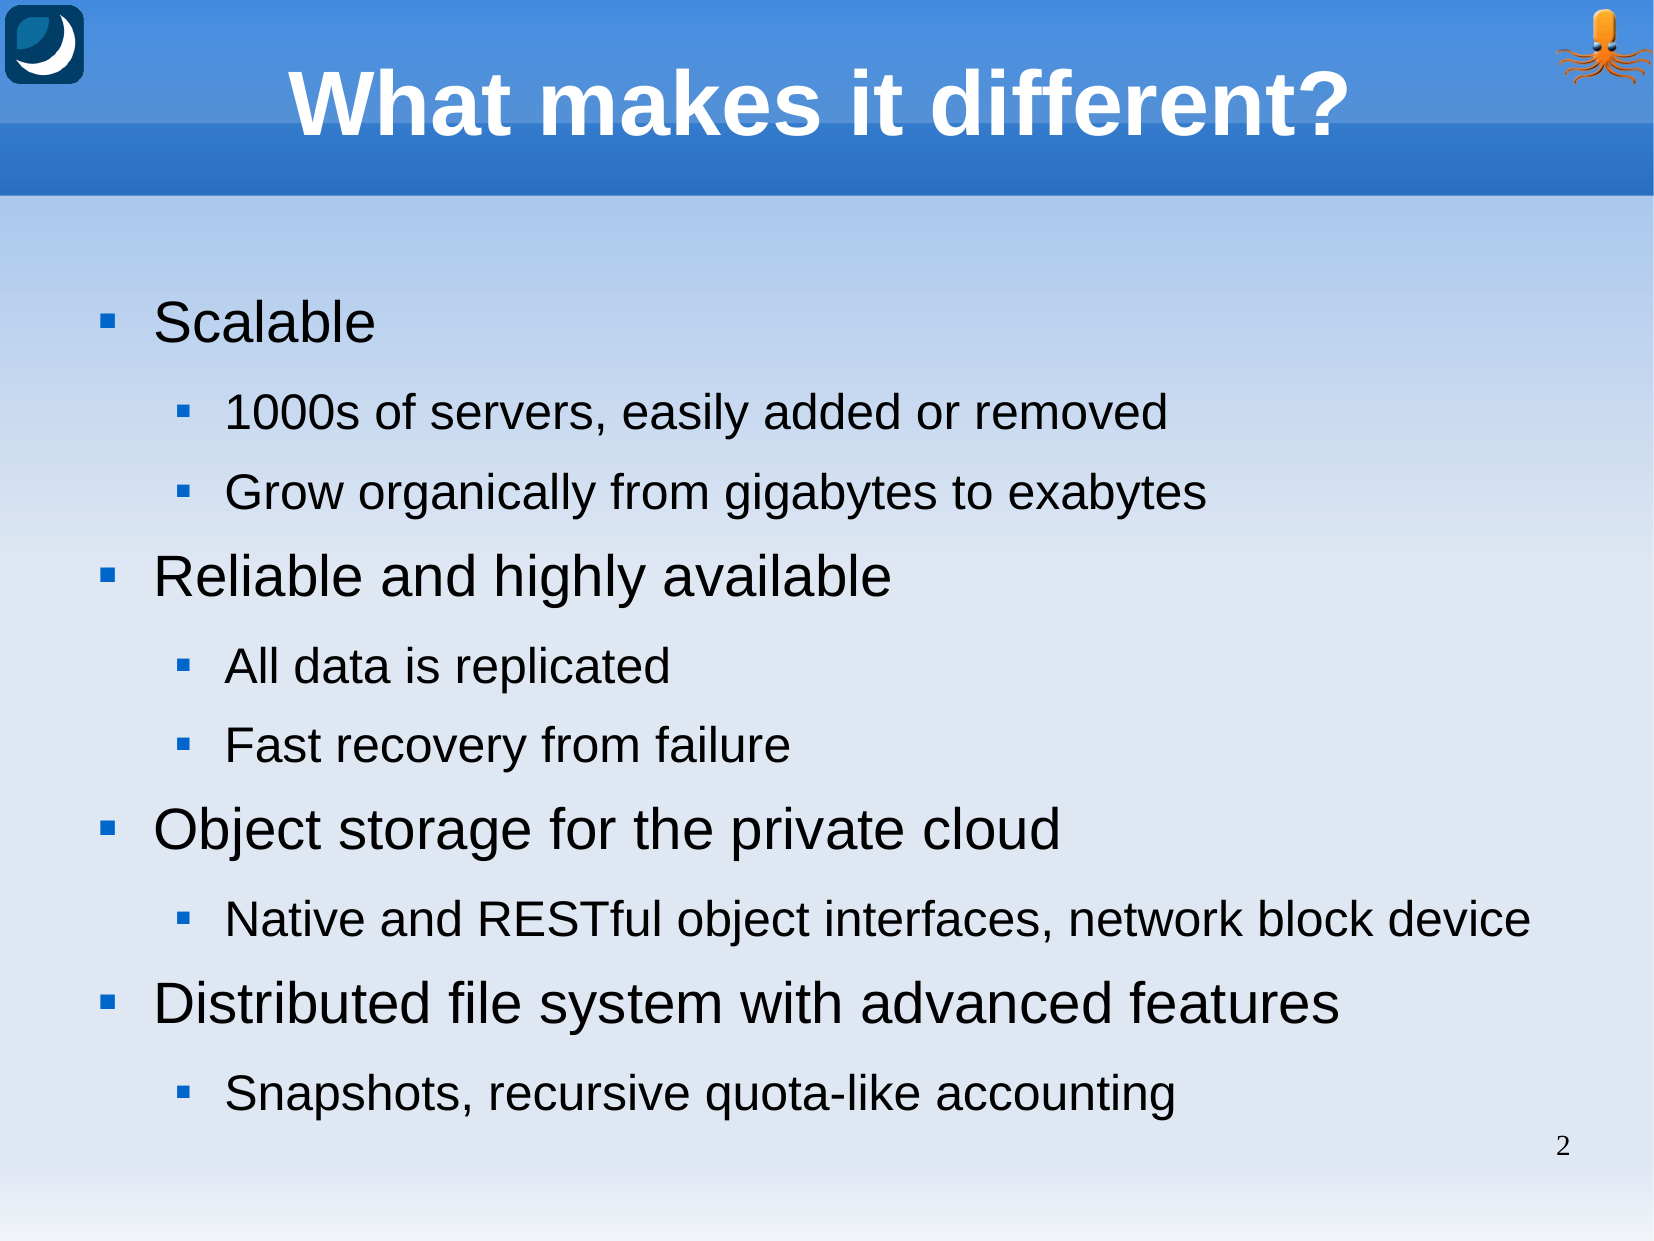

# What makes it different?
Scalable
1000s of servers, easily added or removed
Grow organically from gigabytes to exabytes
Reliable and highly available
All data is replicated
Fast recovery from failure
Object storage for the private cloud
Native and RESTful object interfaces, network block device
Distributed file system with advanced features
Snapshots, recursive quota-like accounting
2